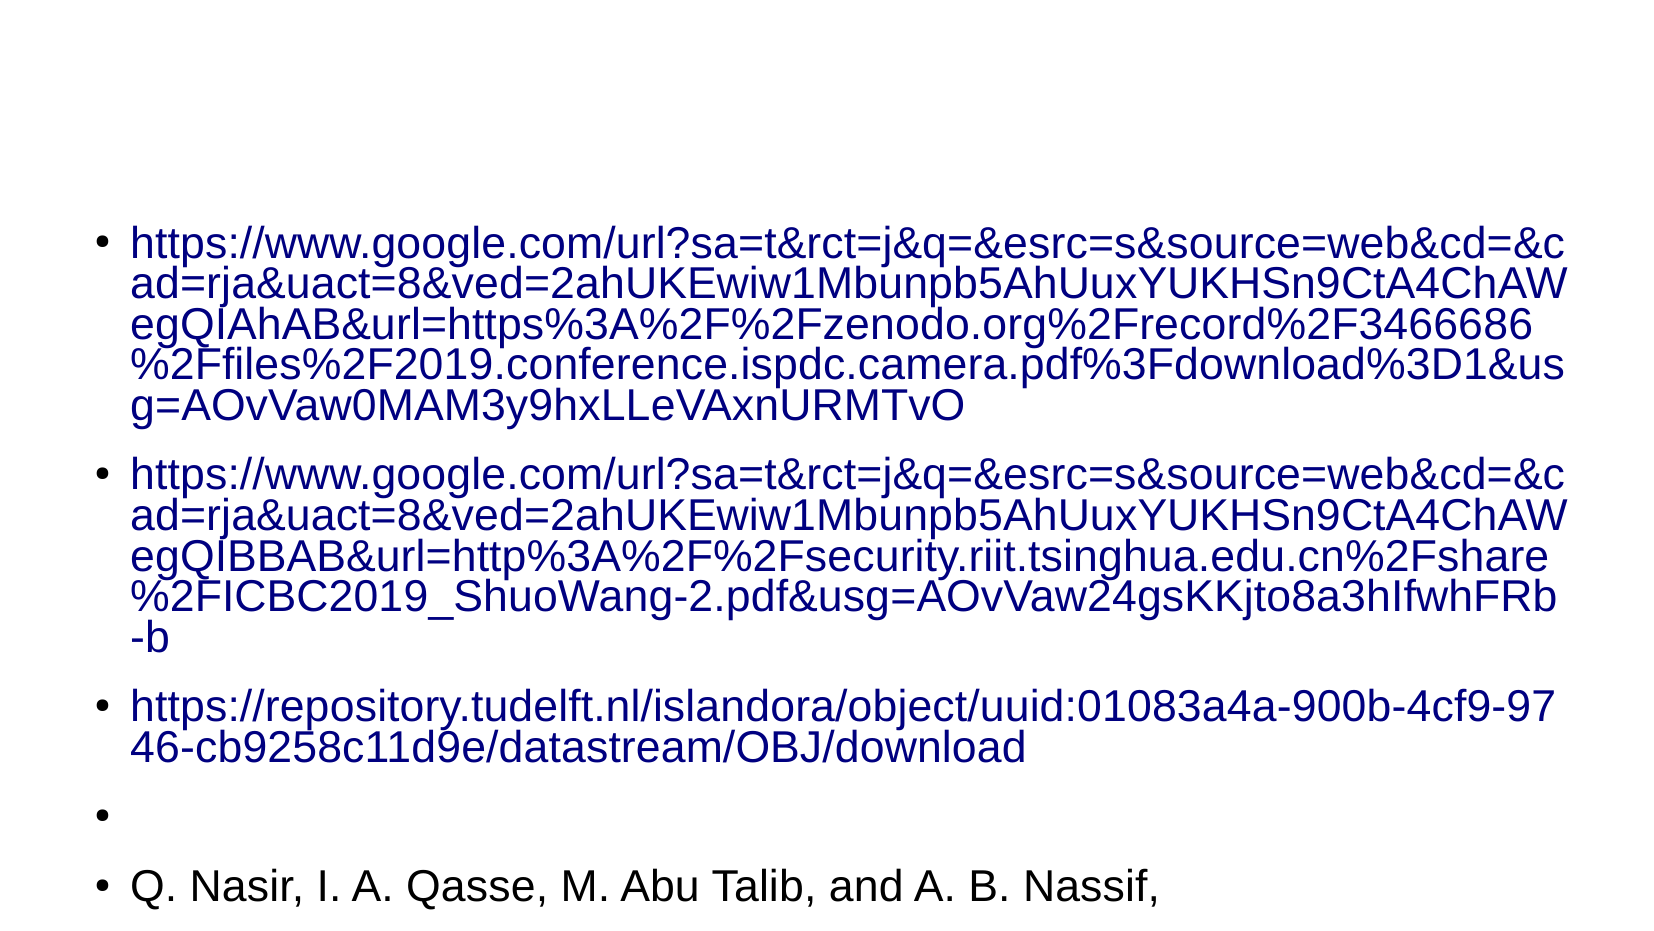

#
https://www.google.com/url?sa=t&rct=j&q=&esrc=s&source=web&cd=&cad=rja&uact=8&ved=2ahUKEwiw1Mbunpb5AhUuxYUKHSn9CtA4ChAWegQIAhAB&url=https%3A%2F%2Fzenodo.org%2Frecord%2F3466686%2Ffiles%2F2019.conference.ispdc.camera.pdf%3Fdownload%3D1&usg=AOvVaw0MAM3y9hxLLeVAxnURMTvO
https://www.google.com/url?sa=t&rct=j&q=&esrc=s&source=web&cd=&cad=rja&uact=8&ved=2ahUKEwiw1Mbunpb5AhUuxYUKHSn9CtA4ChAWegQIBBAB&url=http%3A%2F%2Fsecurity.riit.tsinghua.edu.cn%2Fshare%2FICBC2019_ShuoWang-2.pdf&usg=AOvVaw24gsKKjto8a3hIfwhFRb-b
https://repository.tudelft.nl/islandora/object/uuid:01083a4a-900b-4cf9-9746-cb9258c11d9e/datastream/OBJ/download
Q. Nasir, I. A. Qasse, M. Abu Talib, and A. B. Nassif,
“Performance analysis of hyperledger fabric
platforms,” Security and Communication Networks,
vol. 2018, 2018